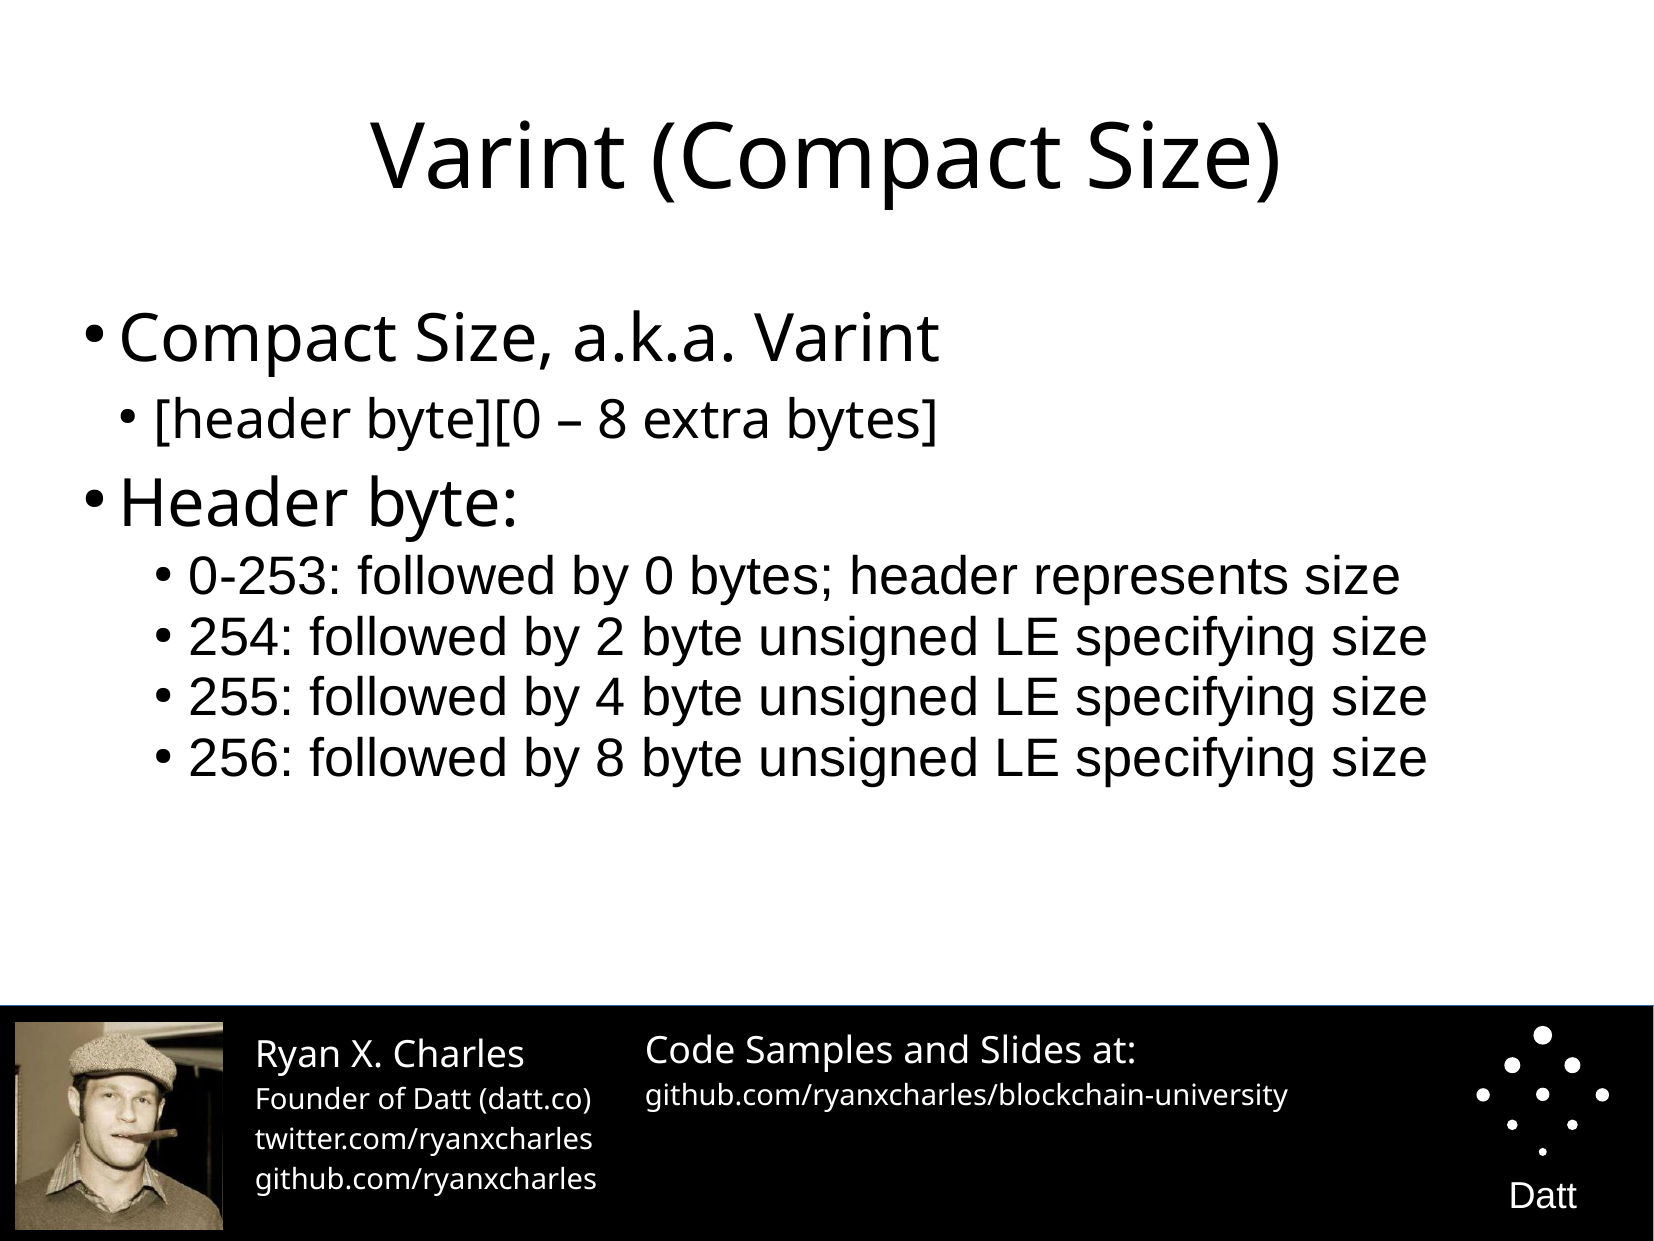

# Varint (Compact Size)
Compact Size, a.k.a. Varint
[header byte][0 – 8 extra bytes]
Header byte:
0-253: followed by 0 bytes; header represents size
254: followed by 2 byte unsigned LE specifying size
255: followed by 4 byte unsigned LE specifying size
256: followed by 8 byte unsigned LE specifying size
Code Samples and Slides at:
github.com/ryanxcharles/blockchain-university
Ryan X. Charles
Founder of Datt (datt.co)
twitter.com/ryanxcharles
github.com/ryanxcharles
Datt